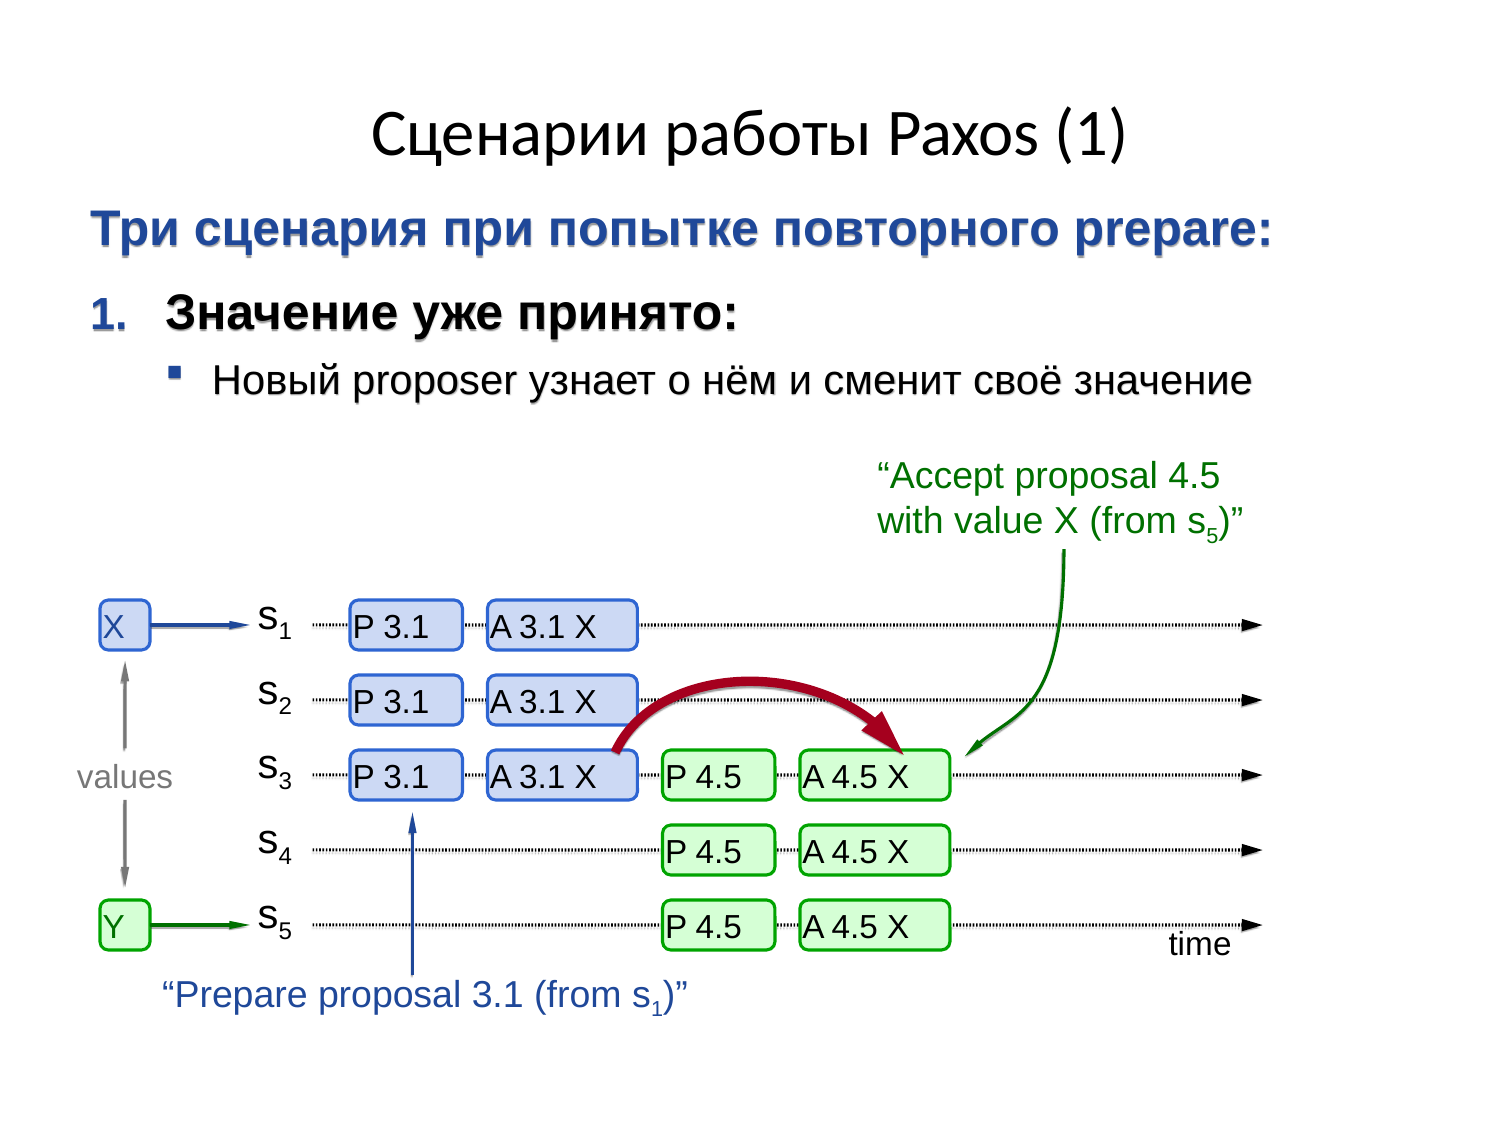

Сценарии работы Paxos (1)
# Три сценария при попытке повторного prepare:
Значение уже принято:
Новый proposer узнает о нём и сменит своё значение
“Accept proposal 4.5
with value X (from s5)”
s1
X
P 3.1
A 3.1 X
s2
P 3.1
A 3.1 X
s3
P 3.1
A 3.1 X
P 4.5
A 4.5 X
values
s4
P 4.5
A 4.5 X
s5
Y
P 4.5
A 4.5 X
time
“Prepare proposal 3.1 (from s1)”